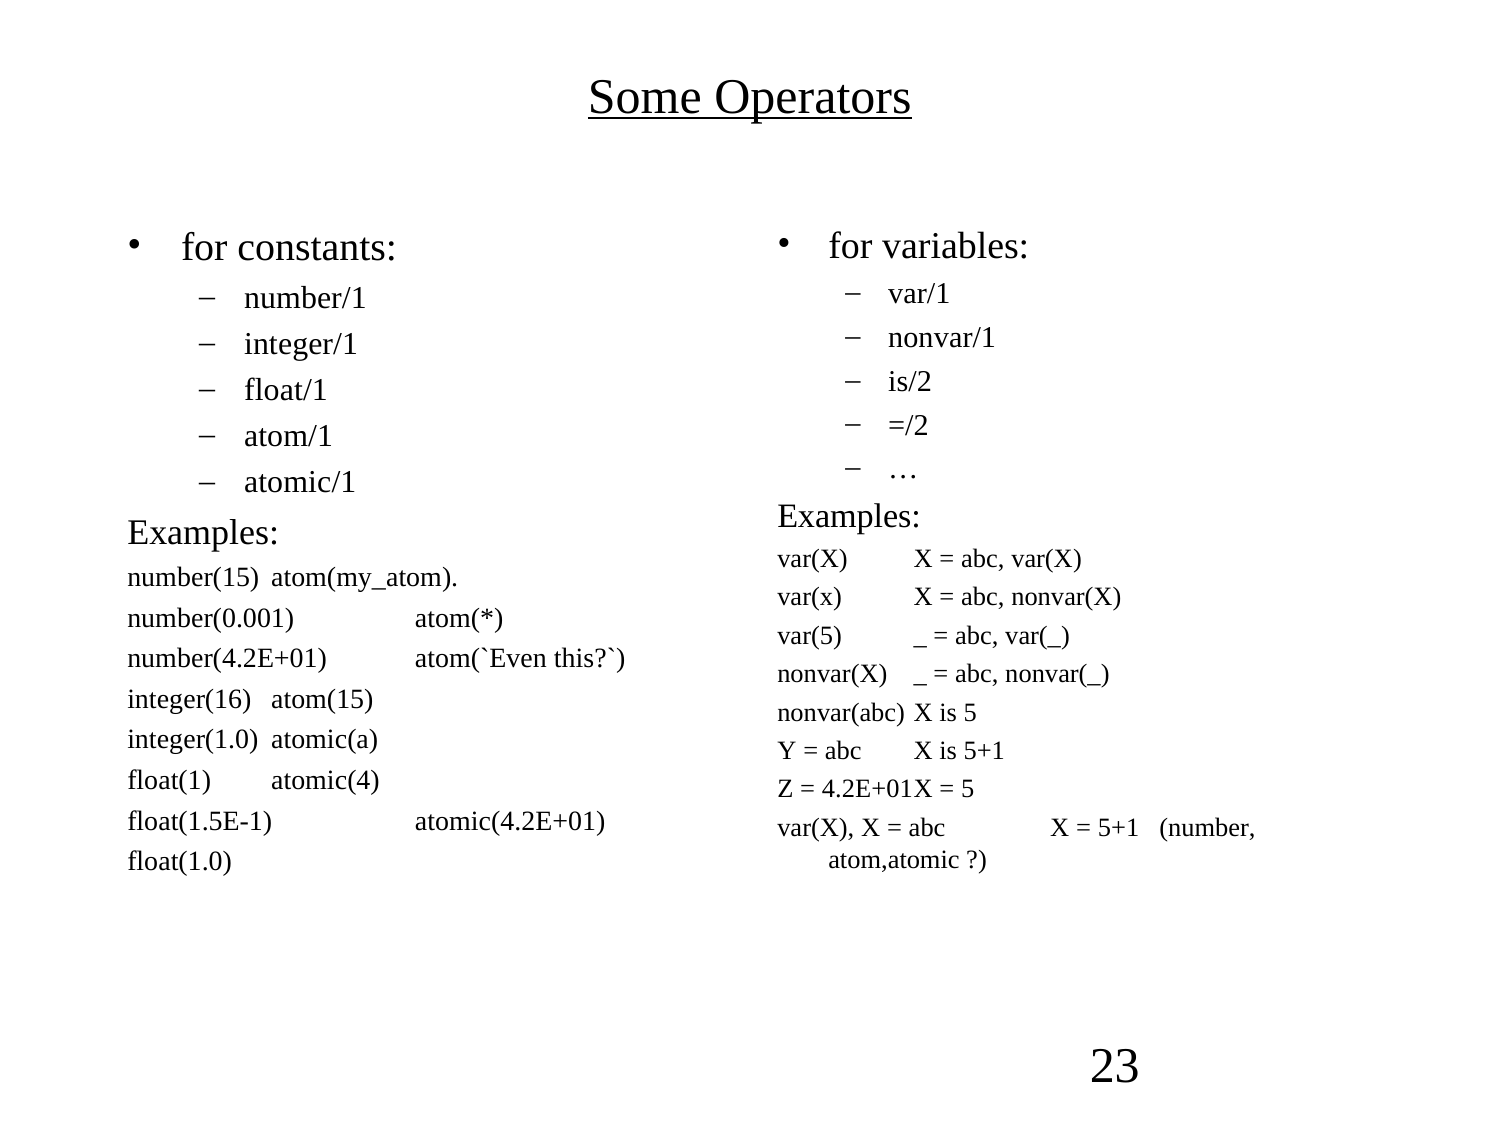

# Some Operators
for constants:
number/1
integer/1
float/1
atom/1
atomic/1
Examples:
number(15)		atom(my_atom).
number(0.001)	atom(*)
number(4.2E+01)	atom(`Even this?`)
integer(16)		atom(15)
integer(1.0)		atomic(a)
float(1)		atomic(4)
float(1.5E-1)	atomic(4.2E+01)
float(1.0)
for variables:
var/1
nonvar/1
is/2
=/2
…
Examples:
var(X)		X = abc, var(X)
var(x)		X = abc, nonvar(X)
var(5)		_ = abc, var(_)
nonvar(X)		_ = abc, nonvar(_)
nonvar(abc)		X is 5
Y = abc		X is 5+1
Z = 4.2E+01		X = 5
var(X), X = abc	X = 5+1 (number, 		atom,atomic ?)
23